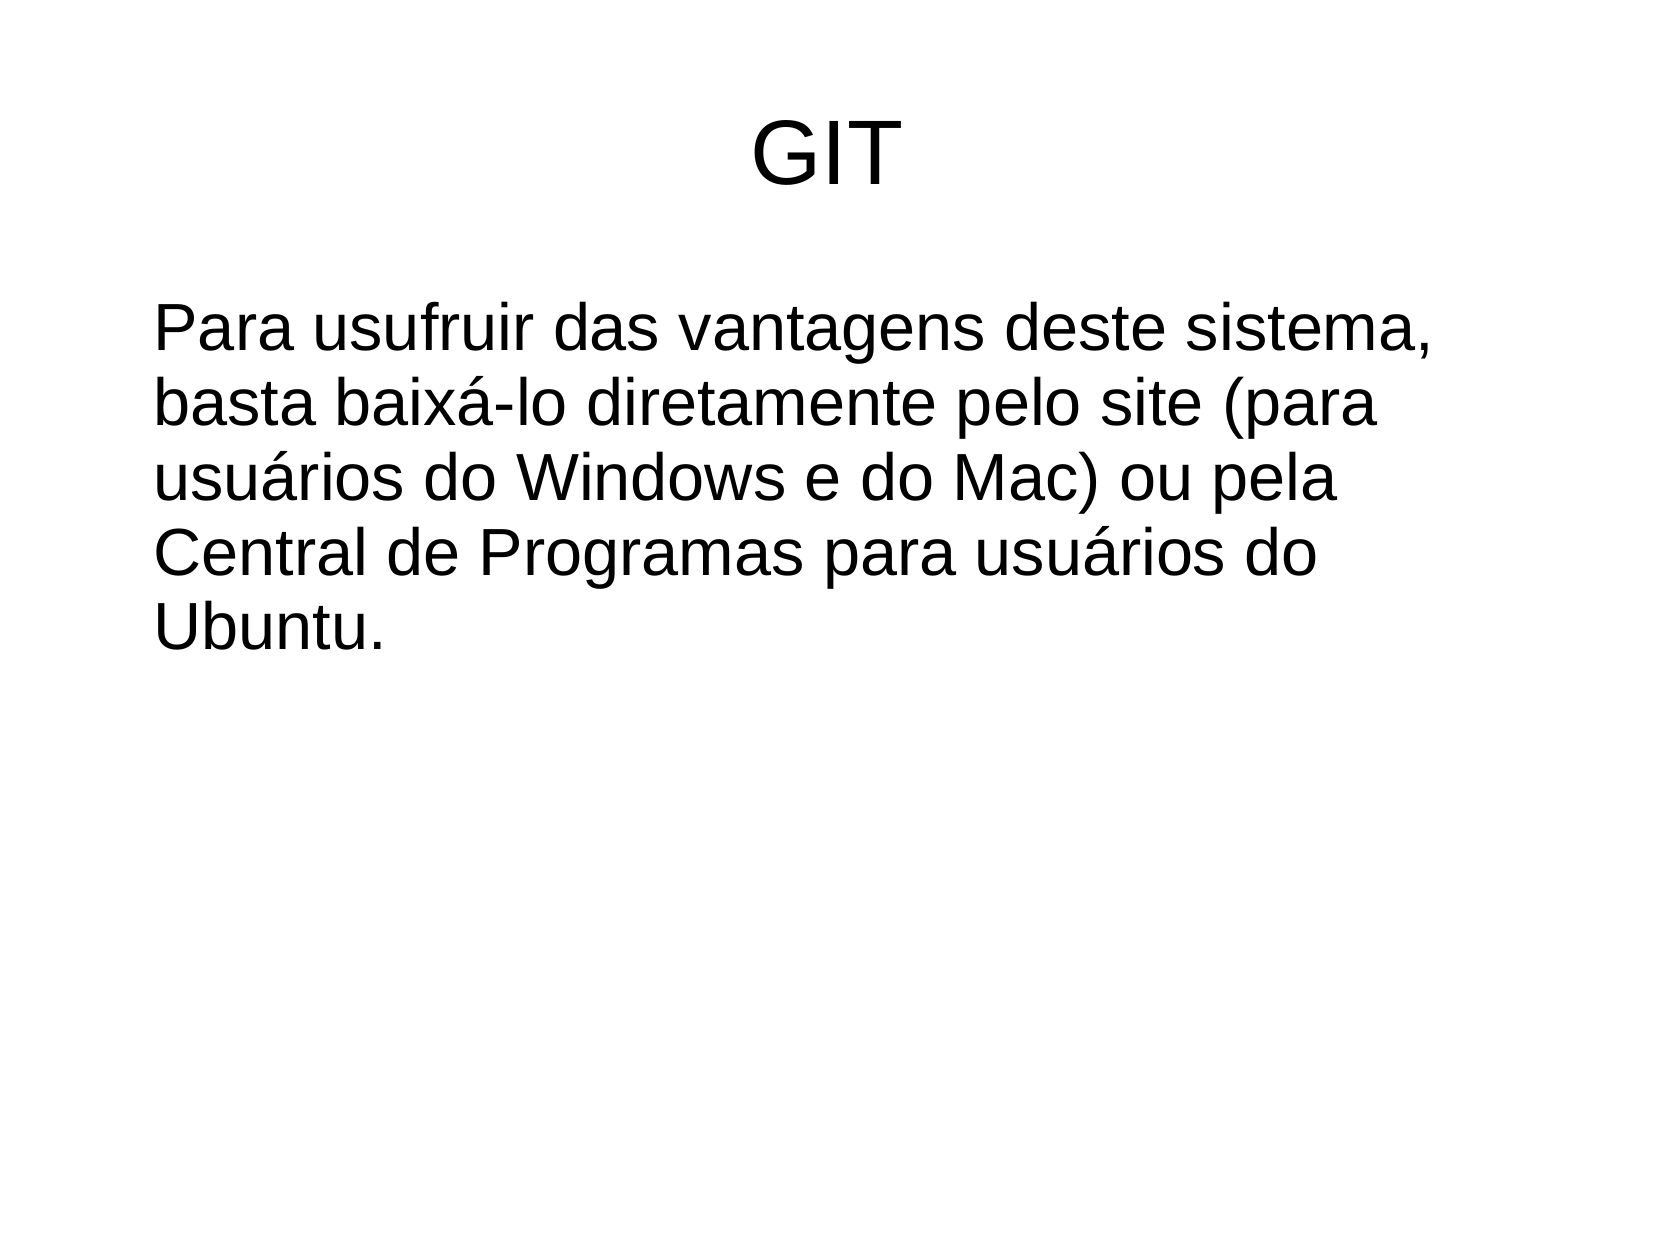

# GIT
Para usufruir das vantagens deste sistema, basta baixá-lo diretamente pelo site (para usuários do Windows e do Mac) ou pela Central de Programas para usuários do Ubuntu.